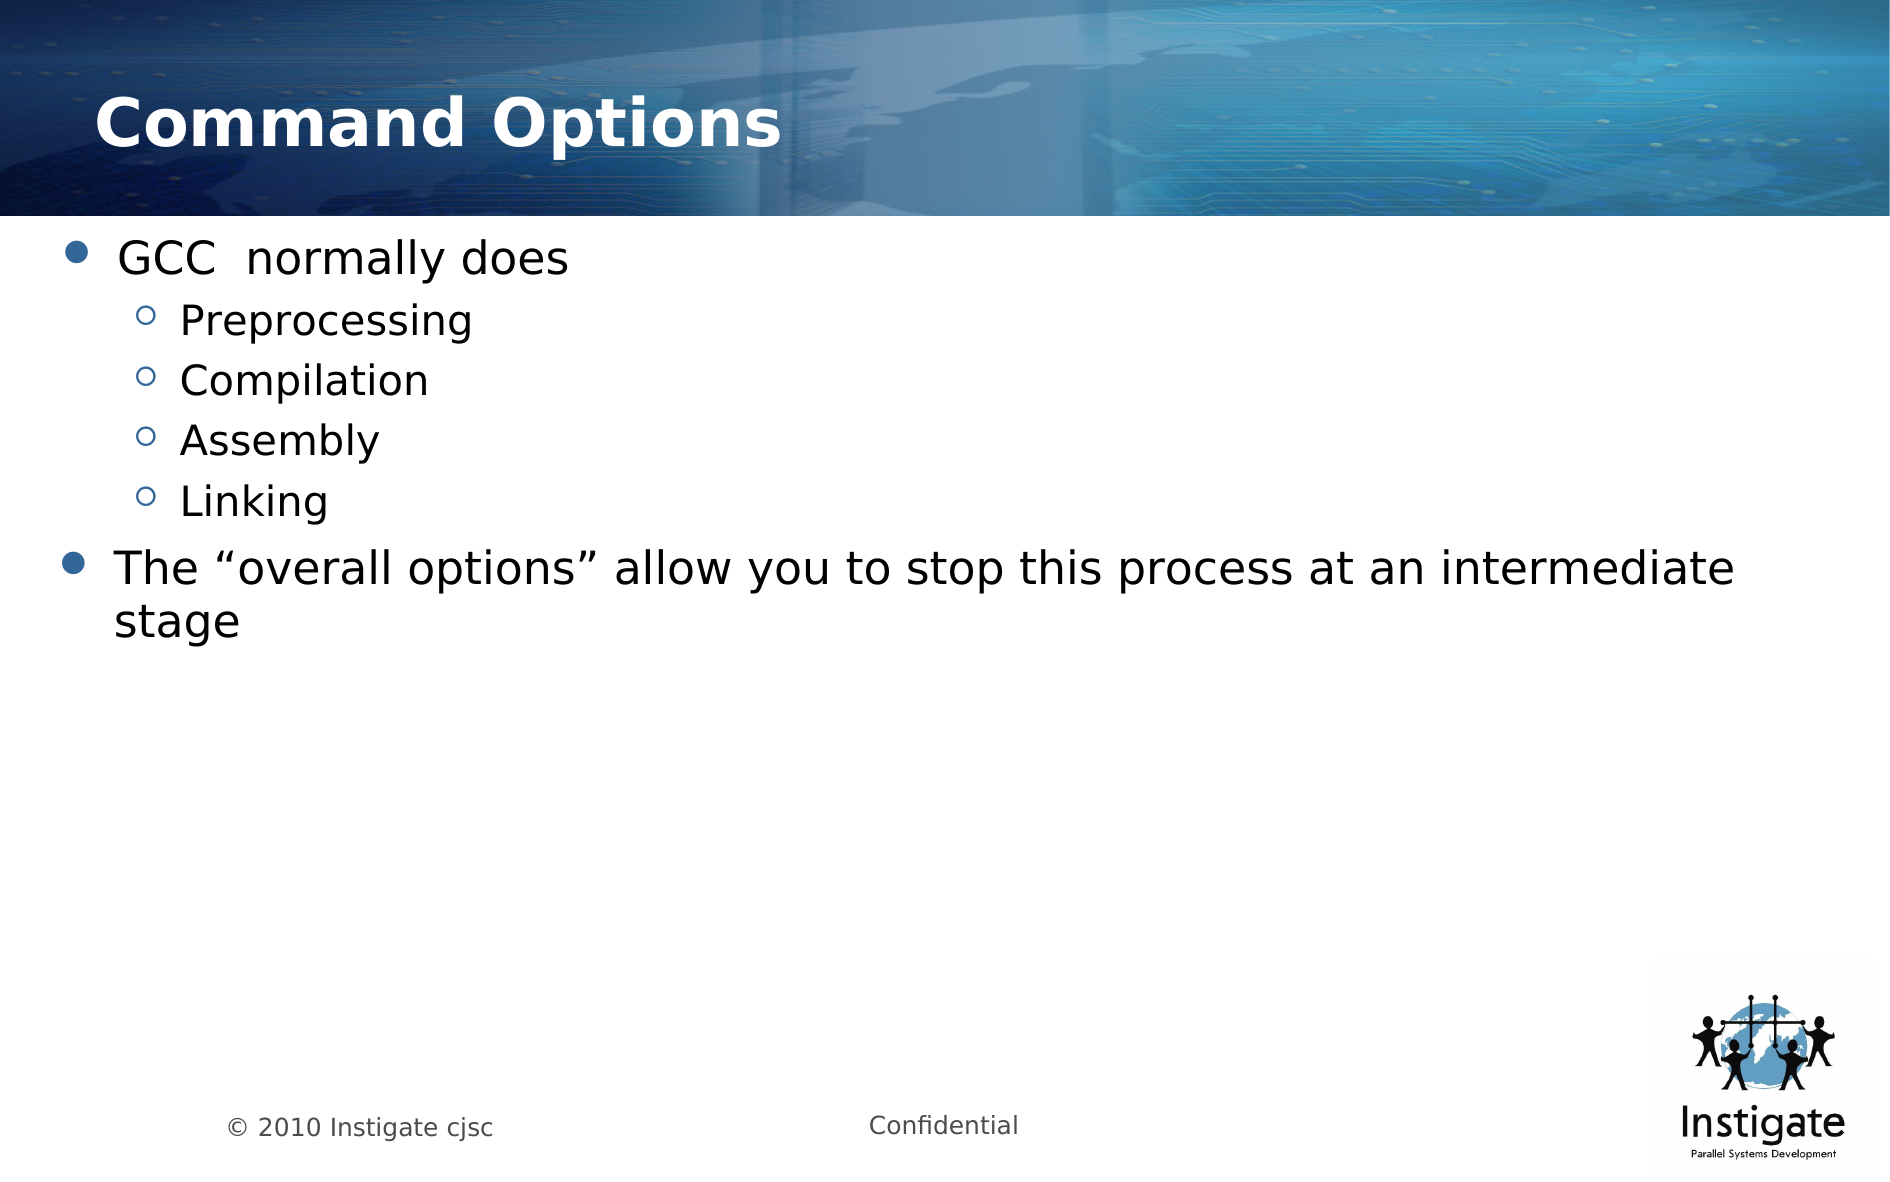

# Command Options
GCC normally does
Preprocessing
Compilation
Assembly
Linking
The “overall options” allow you to stop this process at an intermediate stage